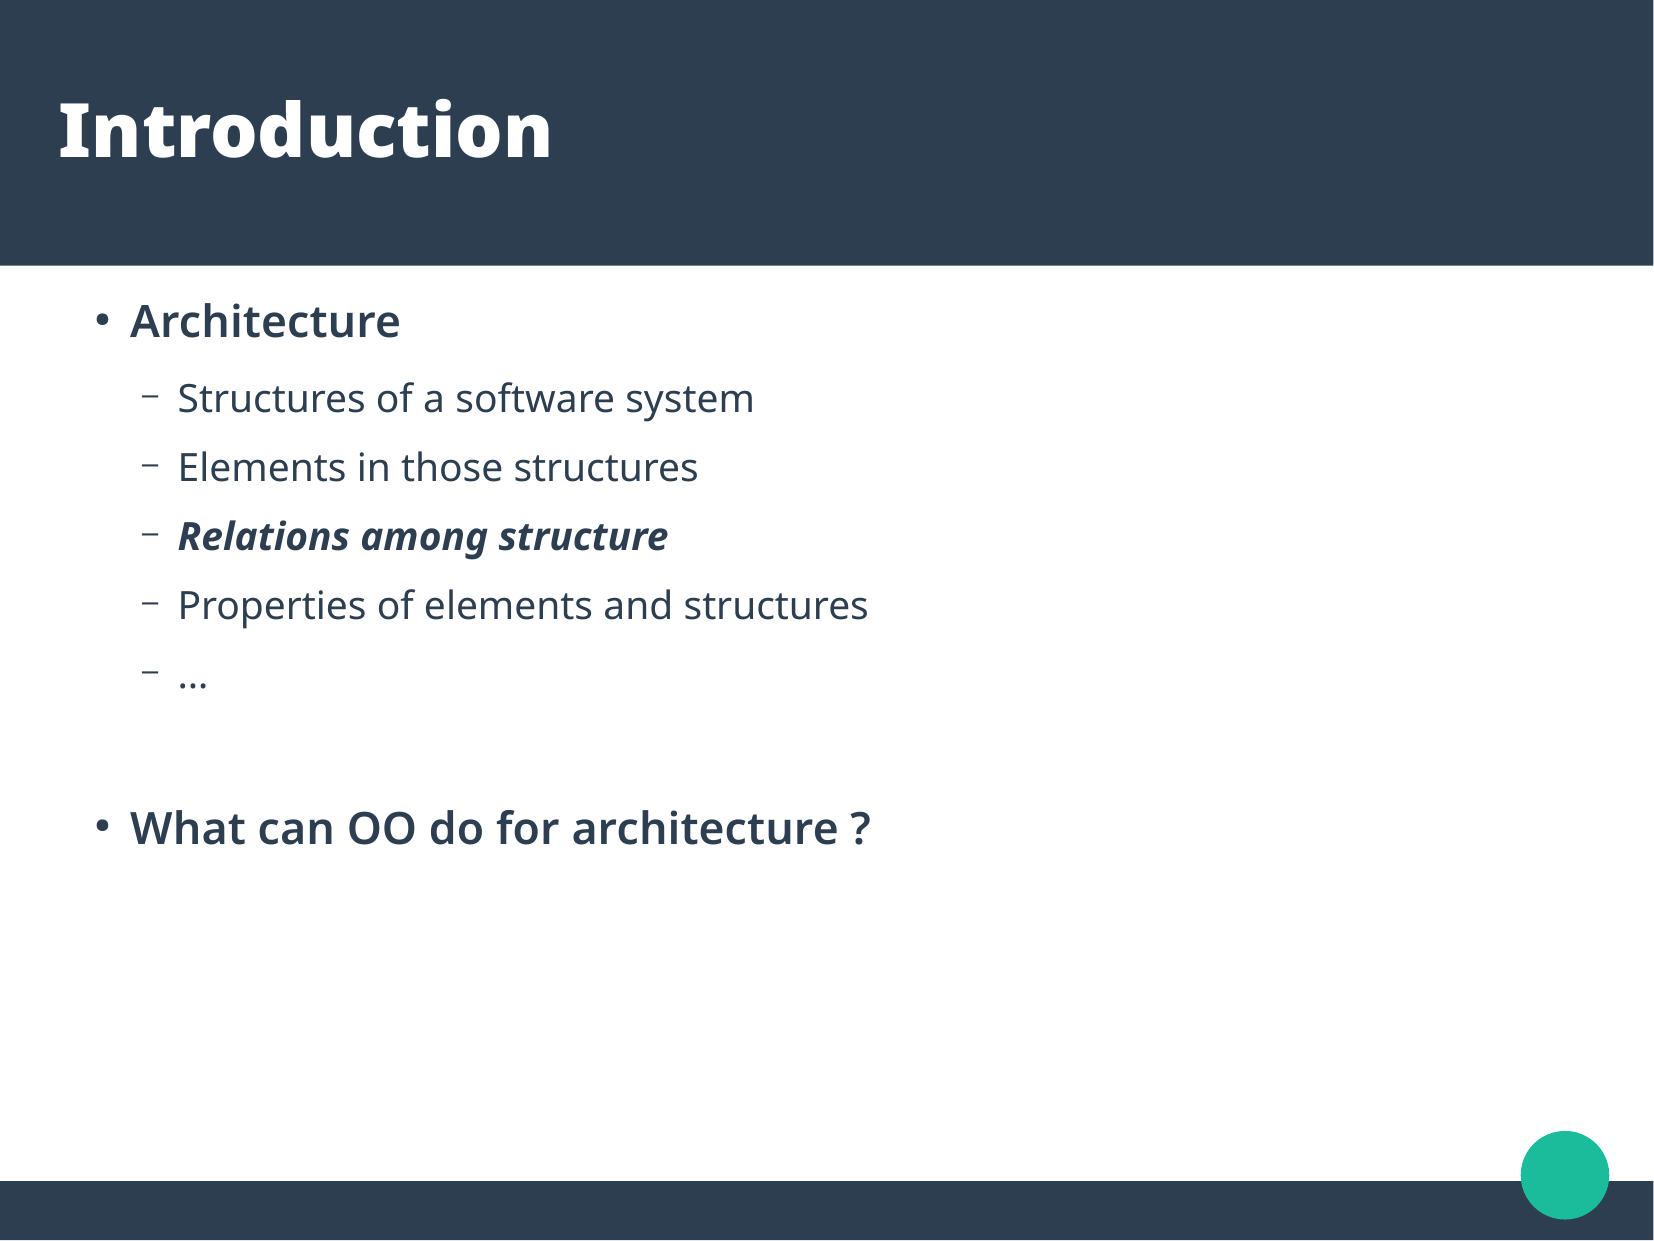

# Introduction
Architecture
Structures of a software system
Elements in those structures
Relations among structure
Properties of elements and structures
…
What can OO do for architecture ?